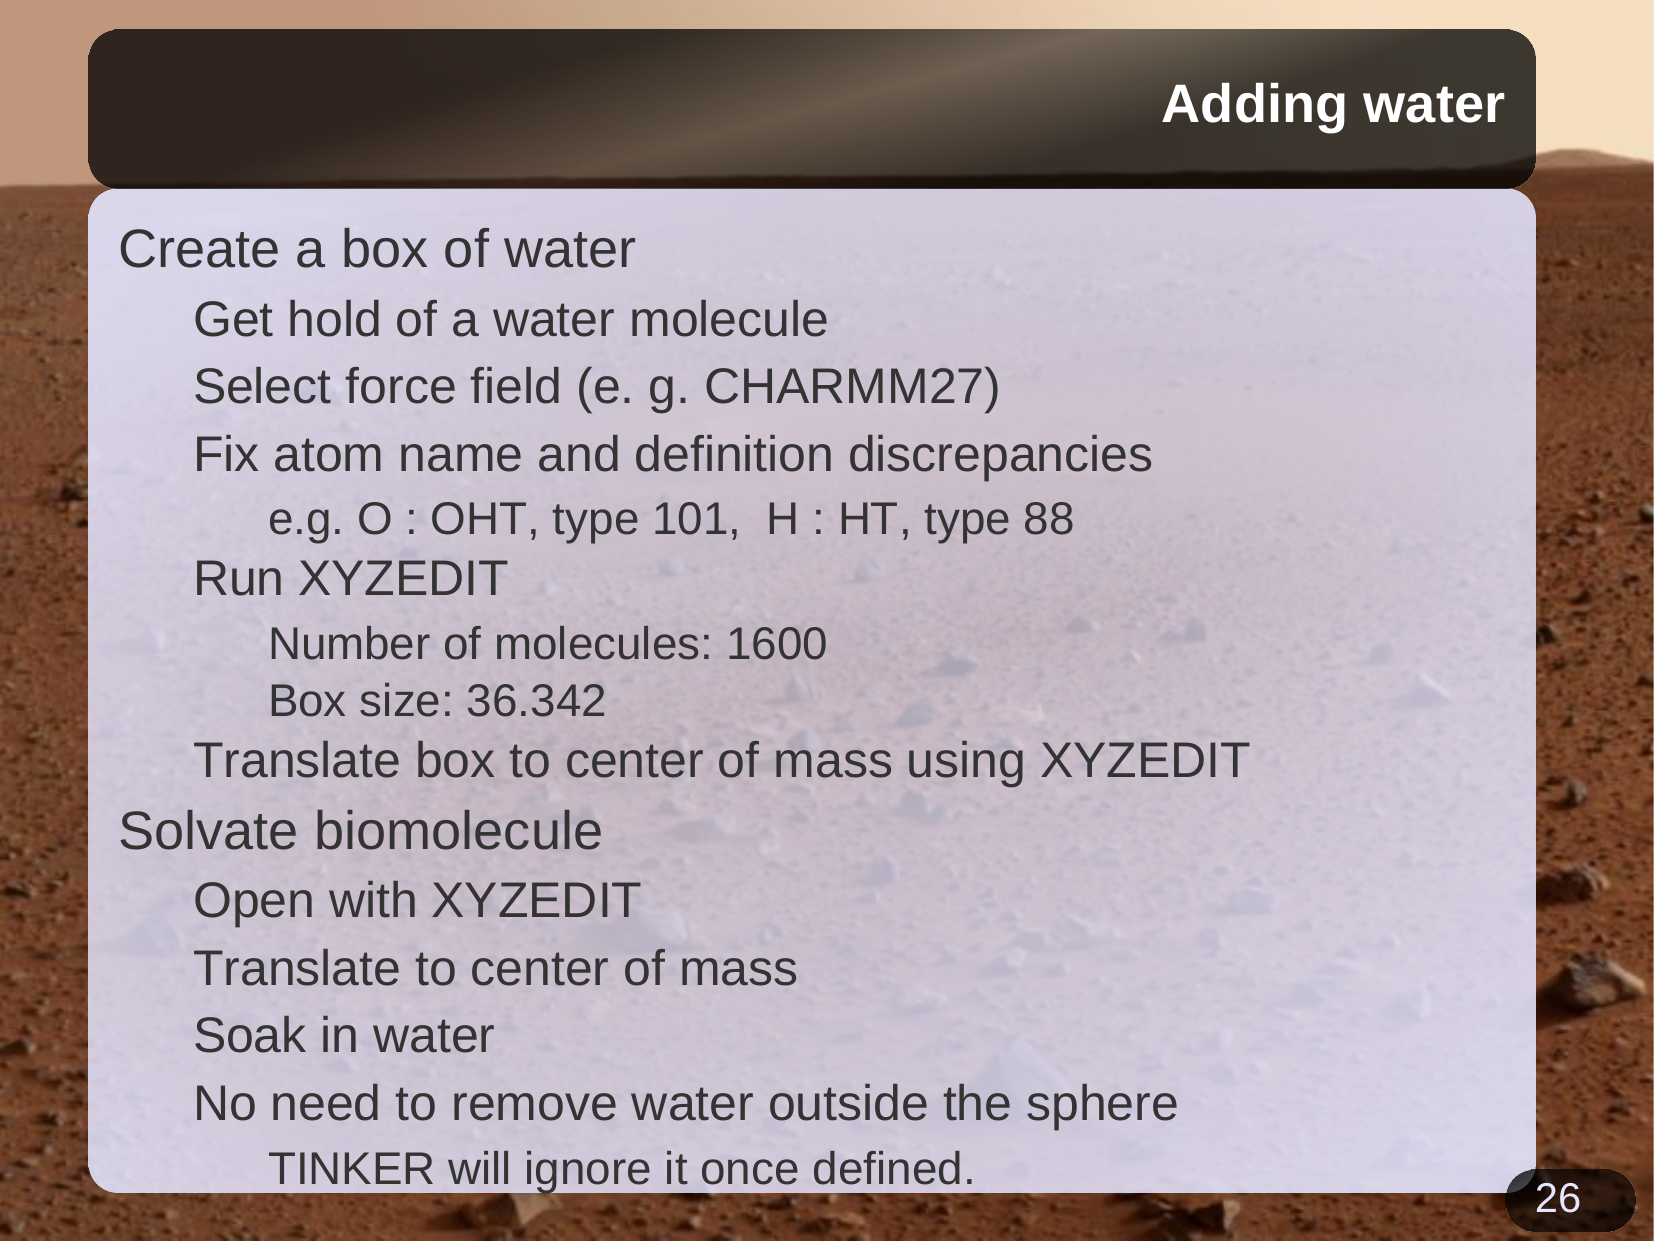

# Adding water
Create a box of water
Get hold of a water molecule
Select force field (e. g. CHARMM27)
Fix atom name and definition discrepancies
e.g. O : OHT, type 101, H : HT, type 88
Run XYZEDIT
Number of molecules: 1600
Box size: 36.342
Translate box to center of mass using XYZEDIT
Solvate biomolecule
Open with XYZEDIT
Translate to center of mass
Soak in water
No need to remove water outside the sphere
TINKER will ignore it once defined.